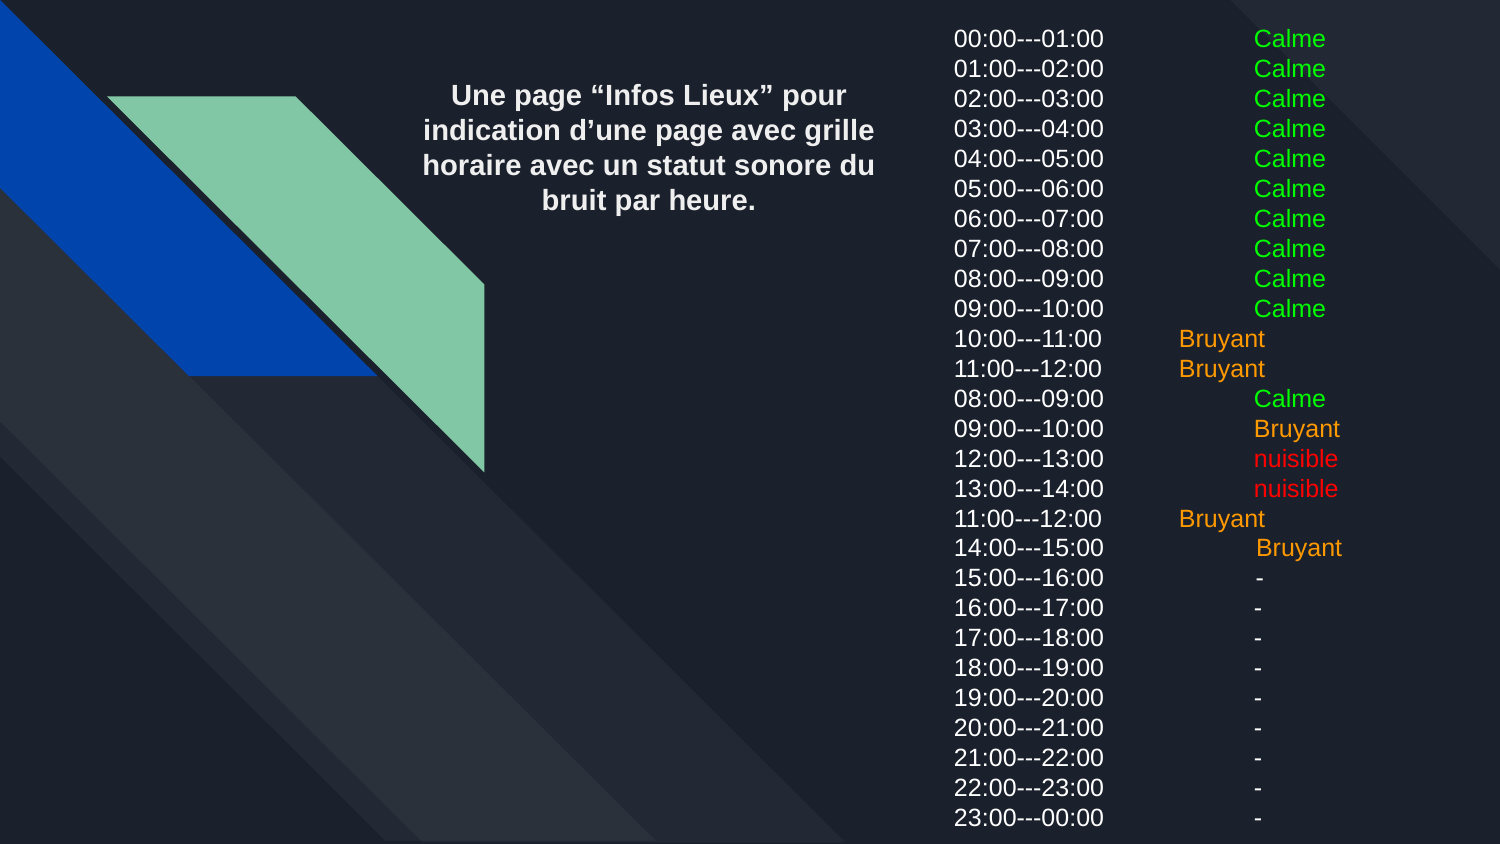

# 00:00---01:00		Calme 01:00---02:00		Calme 02:00---03:00		Calme 03:00---04:00		Calme 04:00---05:00		Calme 05:00---06:00		Calme 06:00---07:00		Calme 07:00---08:00		Calme 08:00---09:00		Calme 09:00---10:00		Calme 10:00---11:00		Bruyant 11:00---12:00	 	Bruyant 08:00---09:00		Calme 09:00---10:00		Bruyant 12:00---13:00		nuisible 13:00---14:00		nuisible 11:00---12:00	 	Bruyant 14:00---15:00	 Bruyant 15:00---16:00	 - 16:00---17:00		- 17:00---18:00		- 18:00---19:00		- 19:00---20:00		- 20:00---21:00		- 21:00---22:00		- 22:00---23:00		- 23:00---00:00		-
Une page “Infos Lieux” pour indication d’une page avec grille horaire avec un statut sonore du bruit par heure.